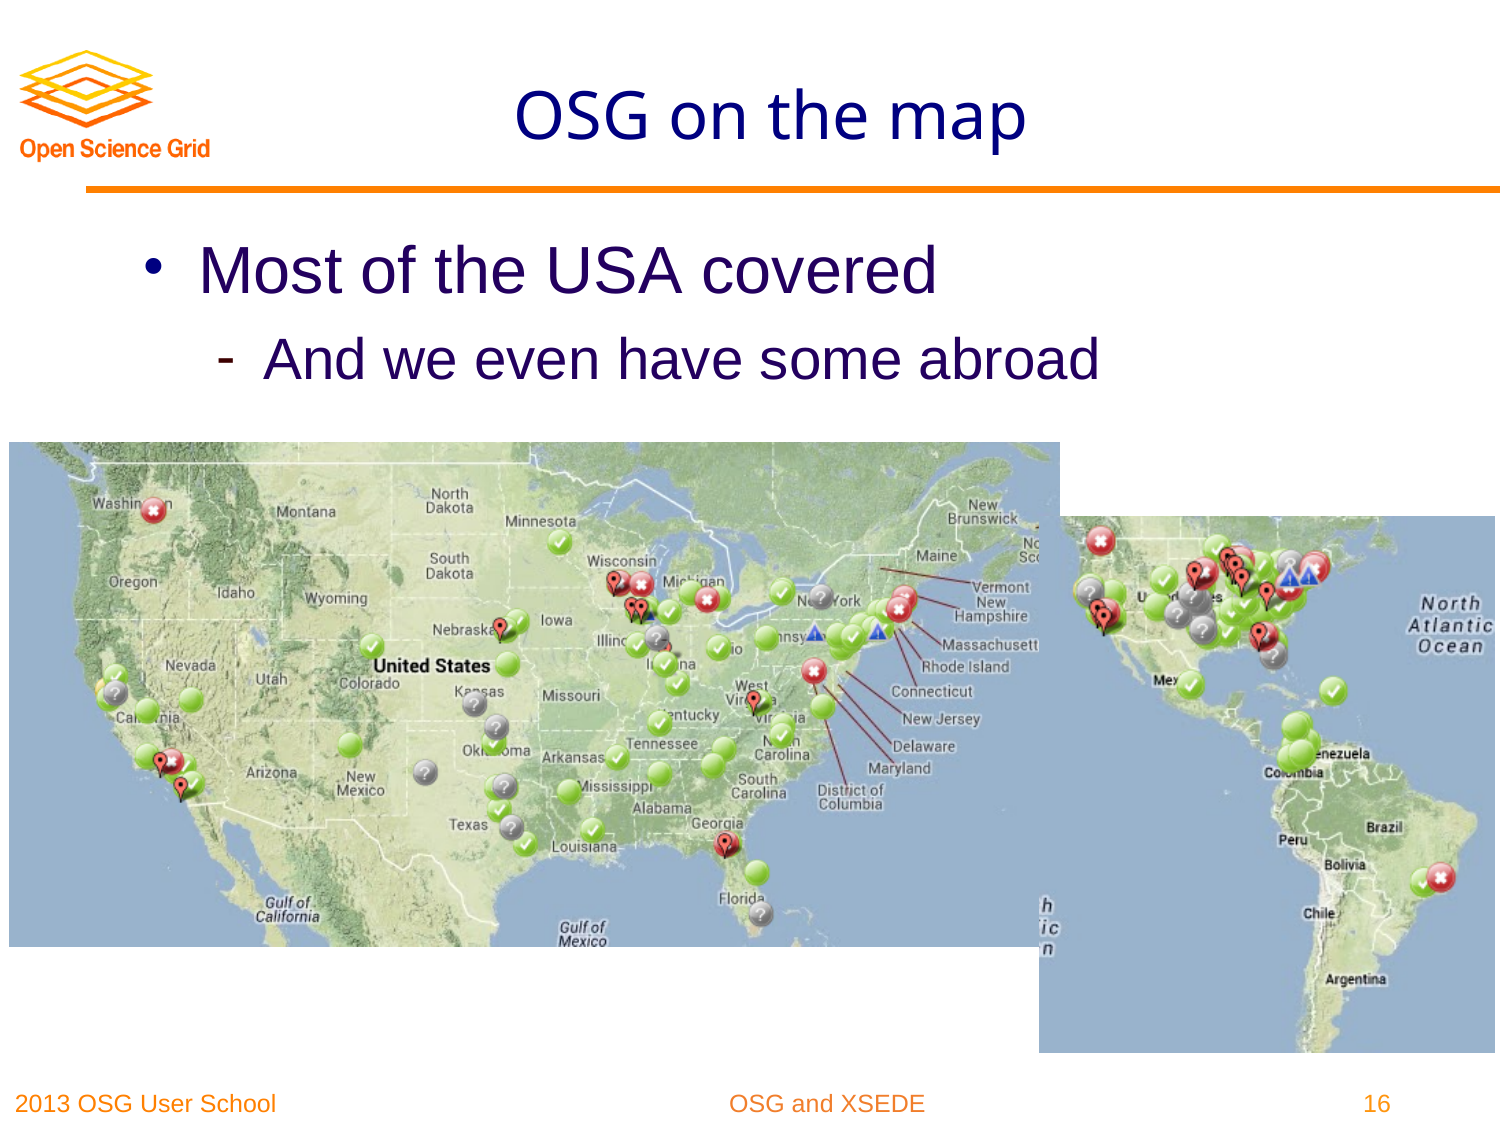

# OSG on the map
Most of the USA covered
And we even have some abroad
16